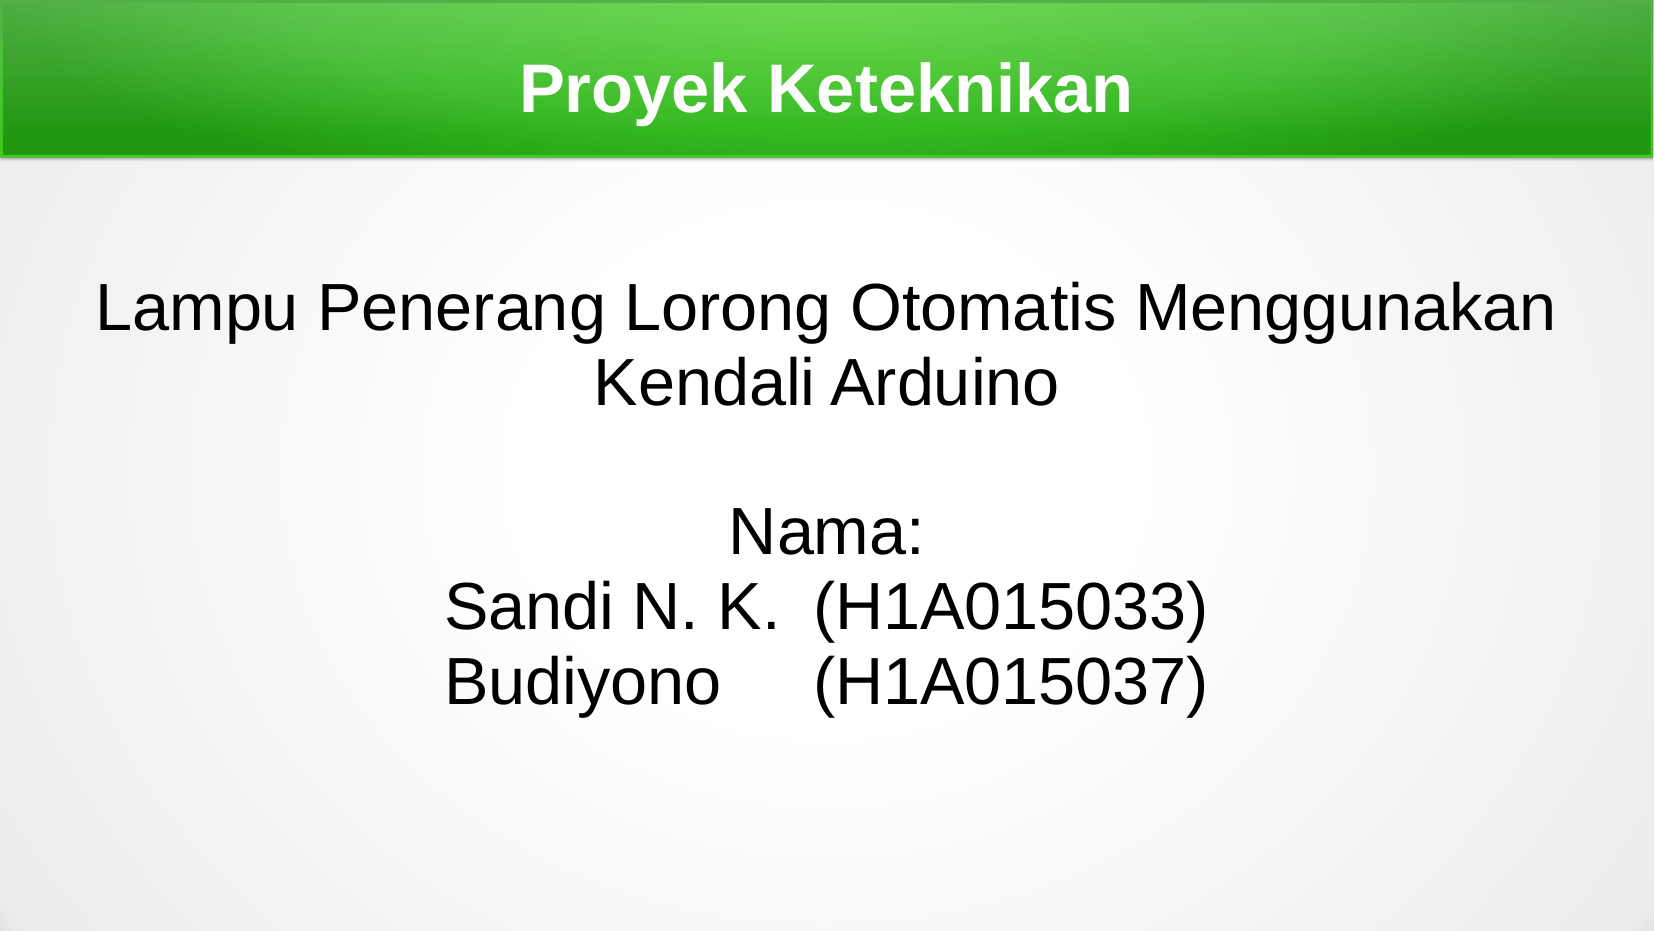

# Proyek Keteknikan
Lampu Penerang Lorong Otomatis Menggunakan Kendali Arduino
Nama:
Sandi N. K.	(H1A015033)
Budiyono 	(H1A015037)